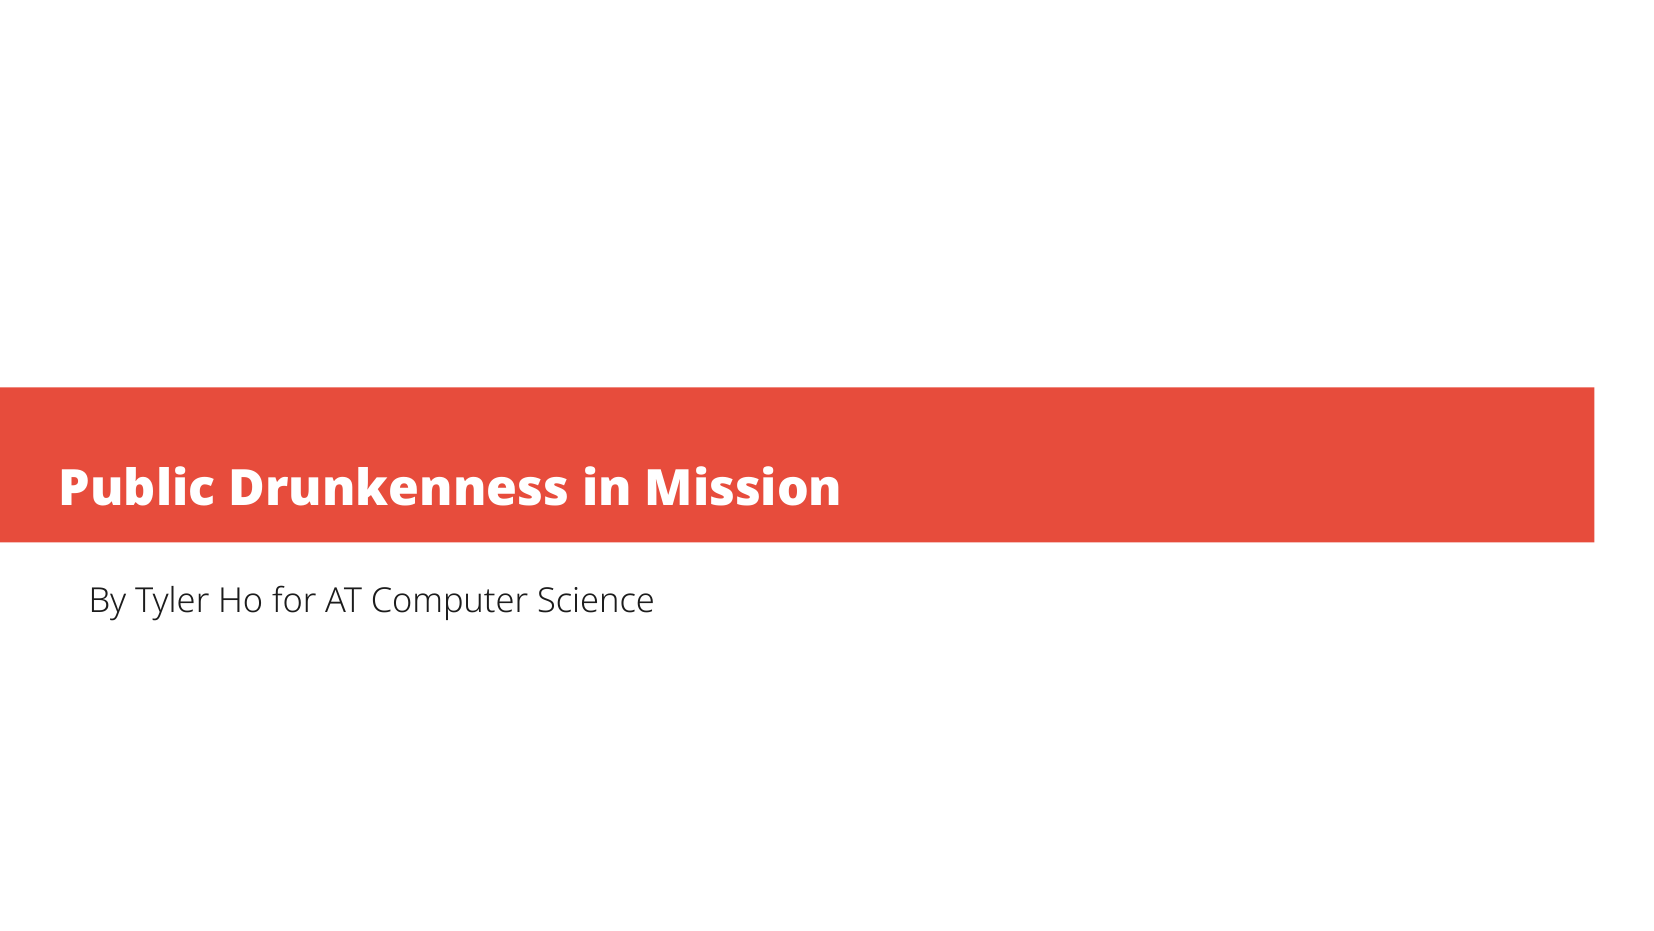

# Public Drunkenness in Mission
By Tyler Ho for AT Computer Science